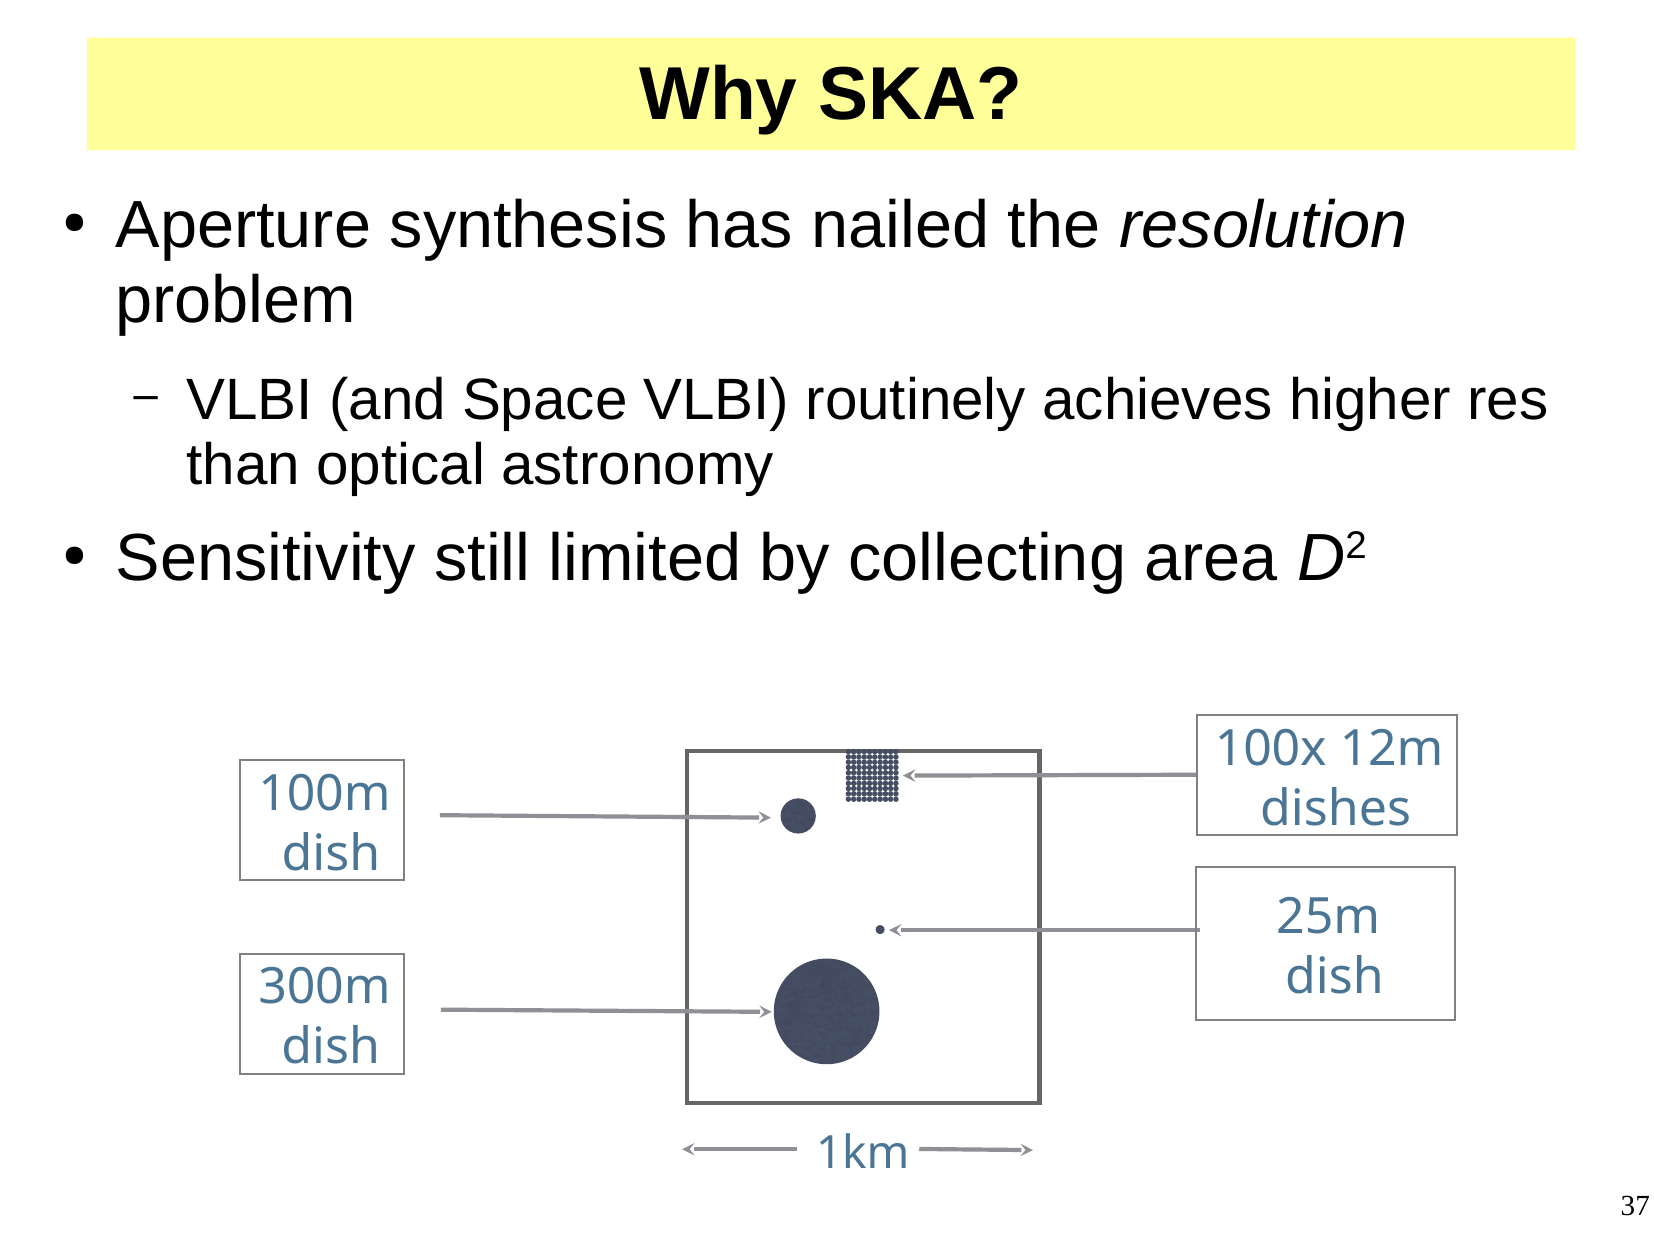

# Why SKA?
Aperture synthesis has nailed the resolution problem
VLBI (and Space VLBI) routinely achieves higher res than optical astronomy
Sensitivity still limited by collecting area D2
100x 12m
dishes
100m
dish
25m
dish
1km
300m
dish
37